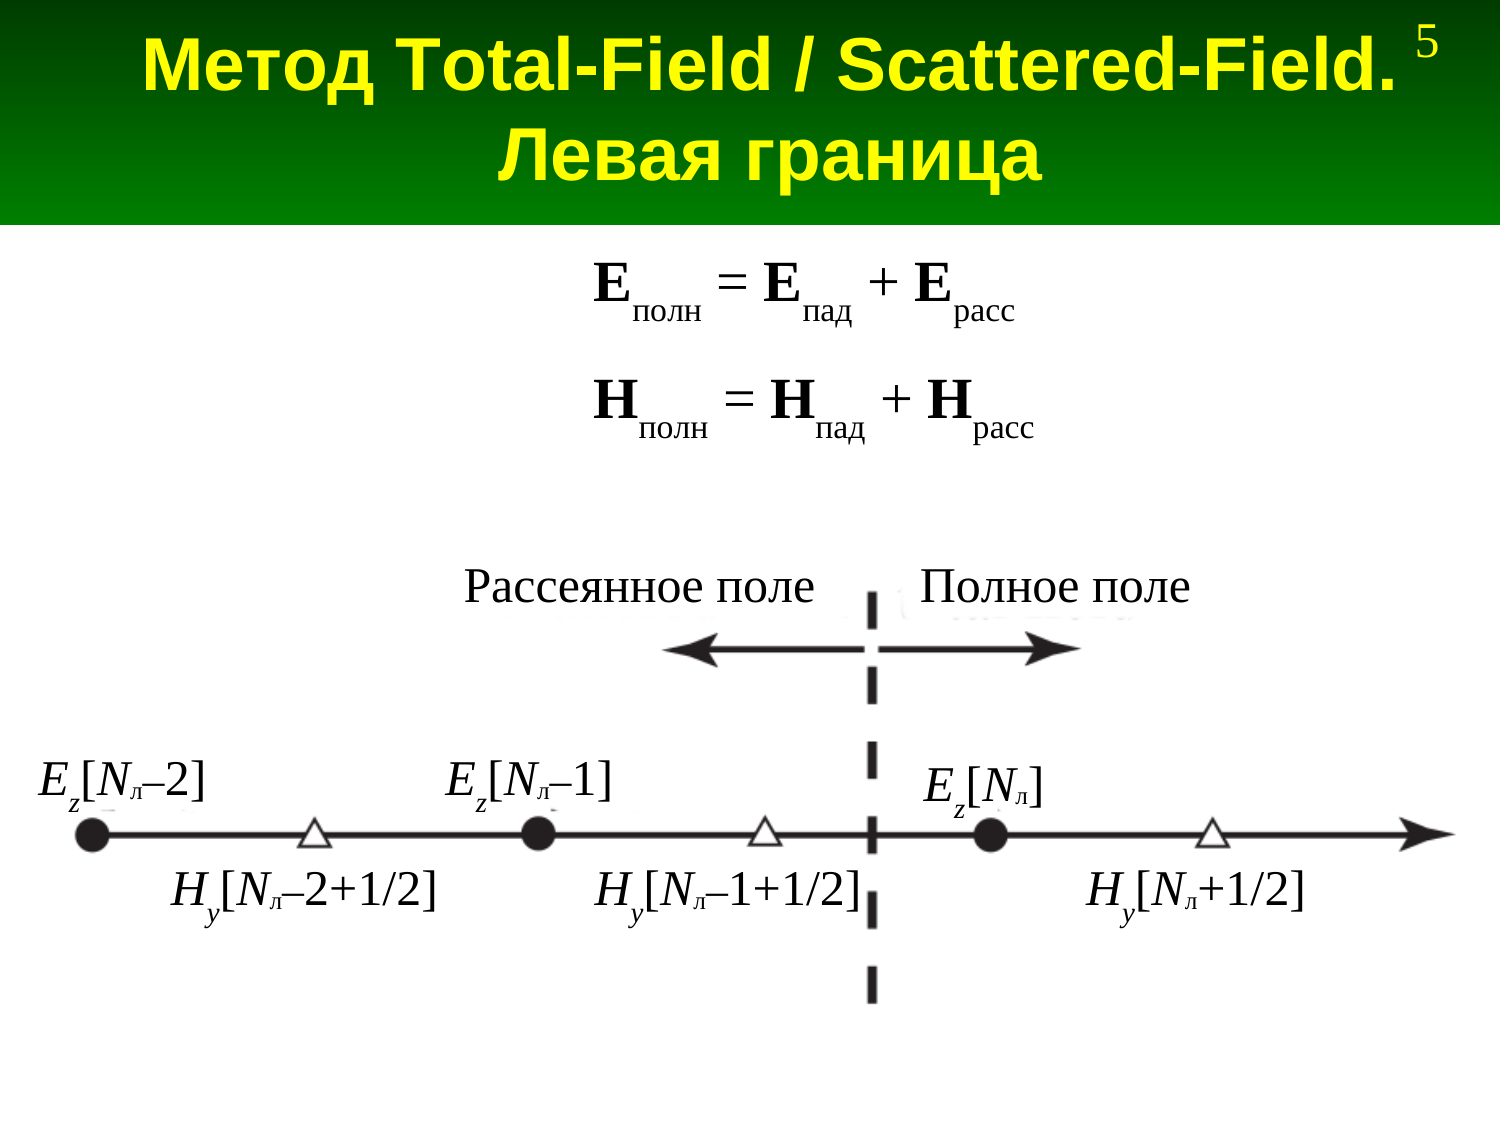

# Метод Total-Field / Scattered-Field. Левая граница
Eполн = Eпад + Eрасс
Hполн = Hпад + Hрасс
Рассеянное поле
Полное поле
Ez[Nл–2]
Ez[Nл–1]
Ez[Nл]
Hy[Nл–2+1/2]
Hy[Nл–1+1/2]
Hy[Nл+1/2]